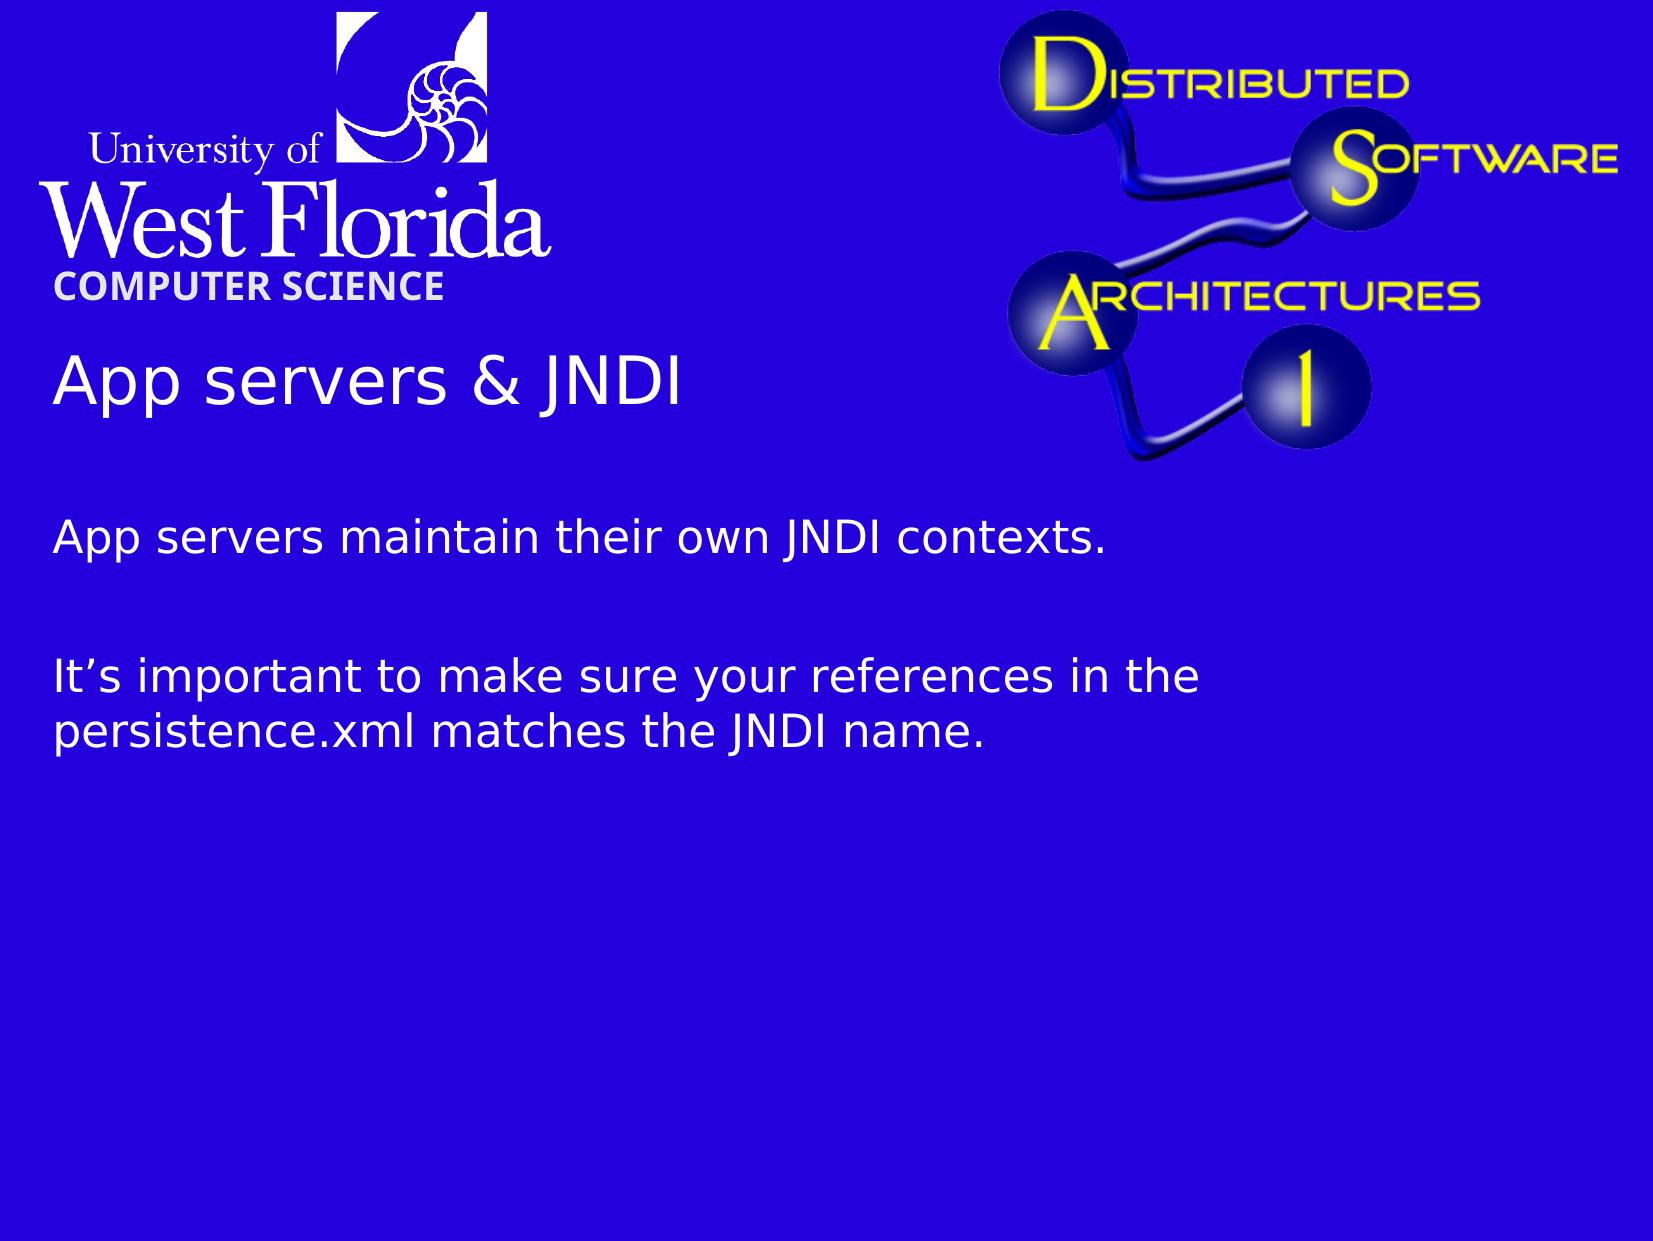

COMPUTER SCIENCE
App servers & JNDI
App servers maintain their own JNDI contexts.
It’s important to make sure your references in the persistence.xml matches the JNDI name.